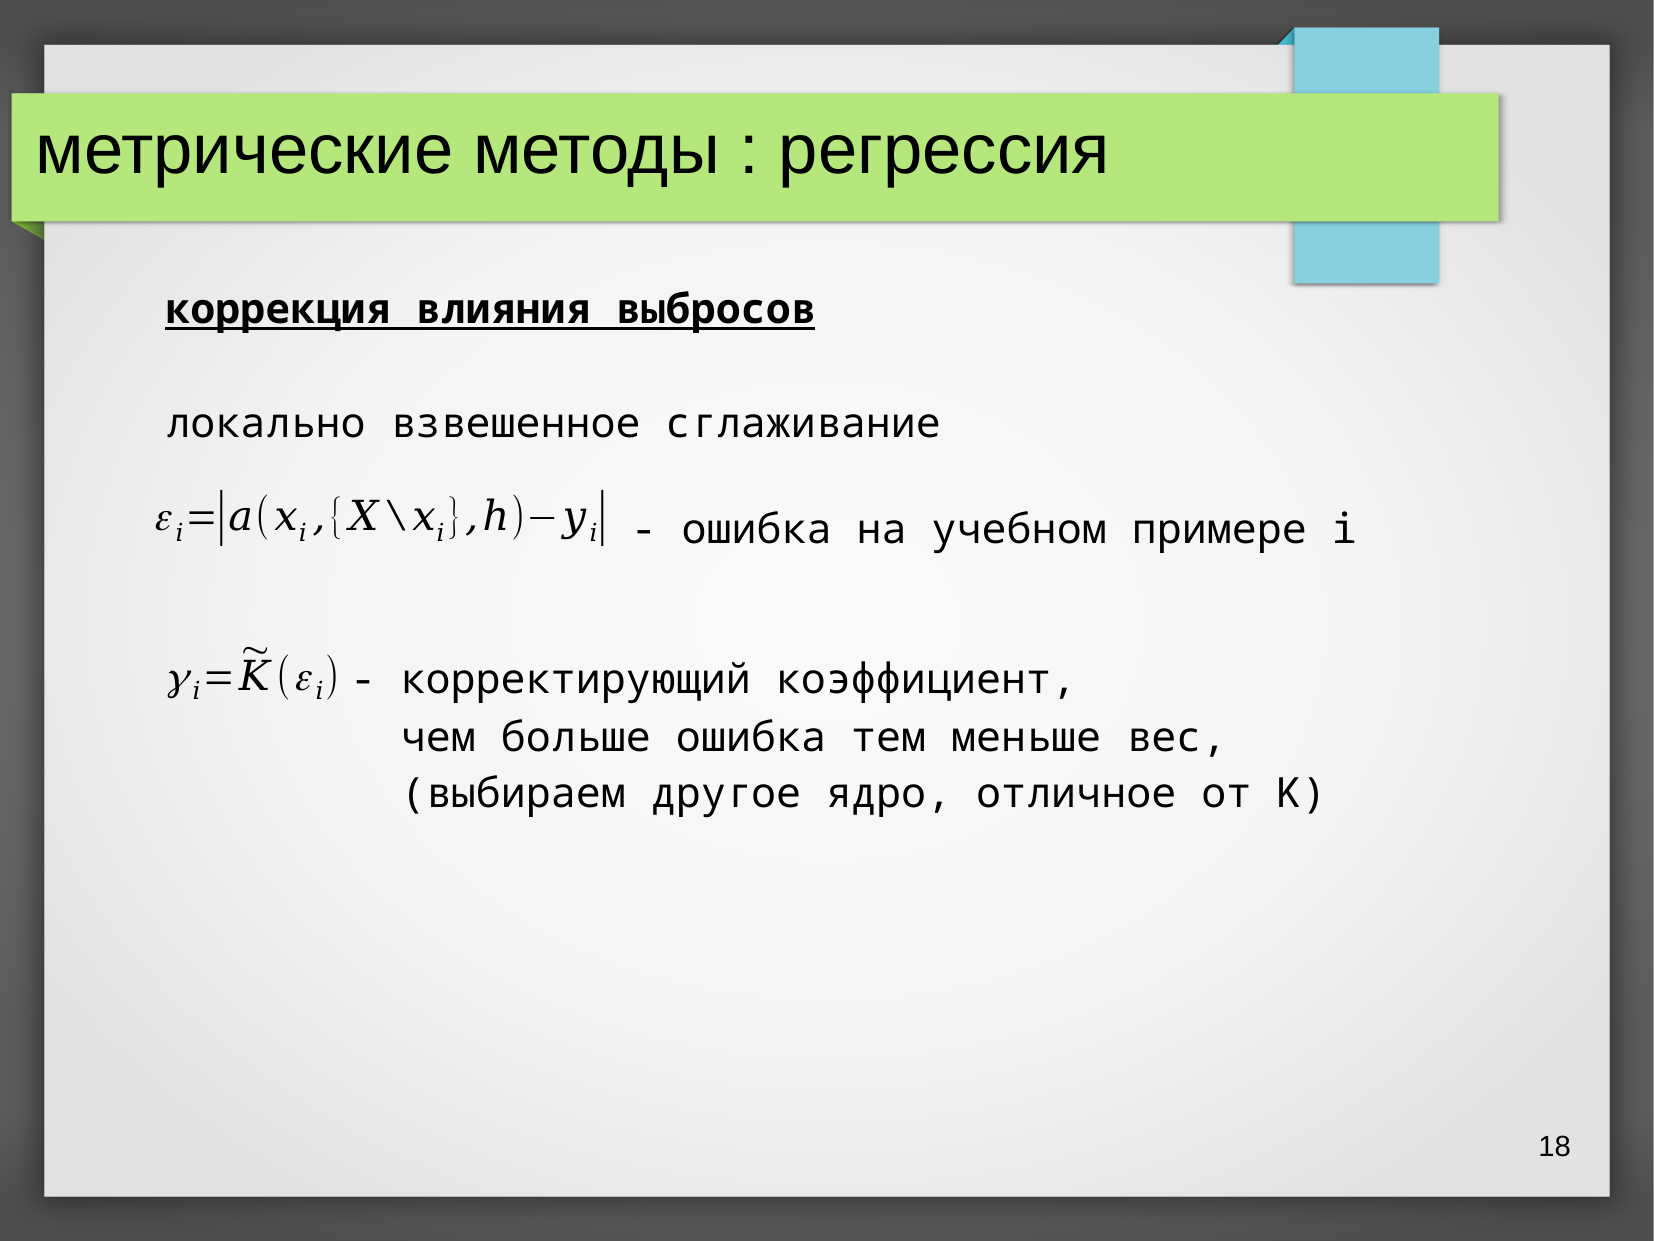

метрические методы : регрессия
# коррекция влияния выбросов
локально взвешенное сглаживание
- ошибка на учебном примере i
- корректирующий коэффициент,
 чем больше ошибка тем меньше вес,
 (выбираем другое ядро, отличное от K)
18